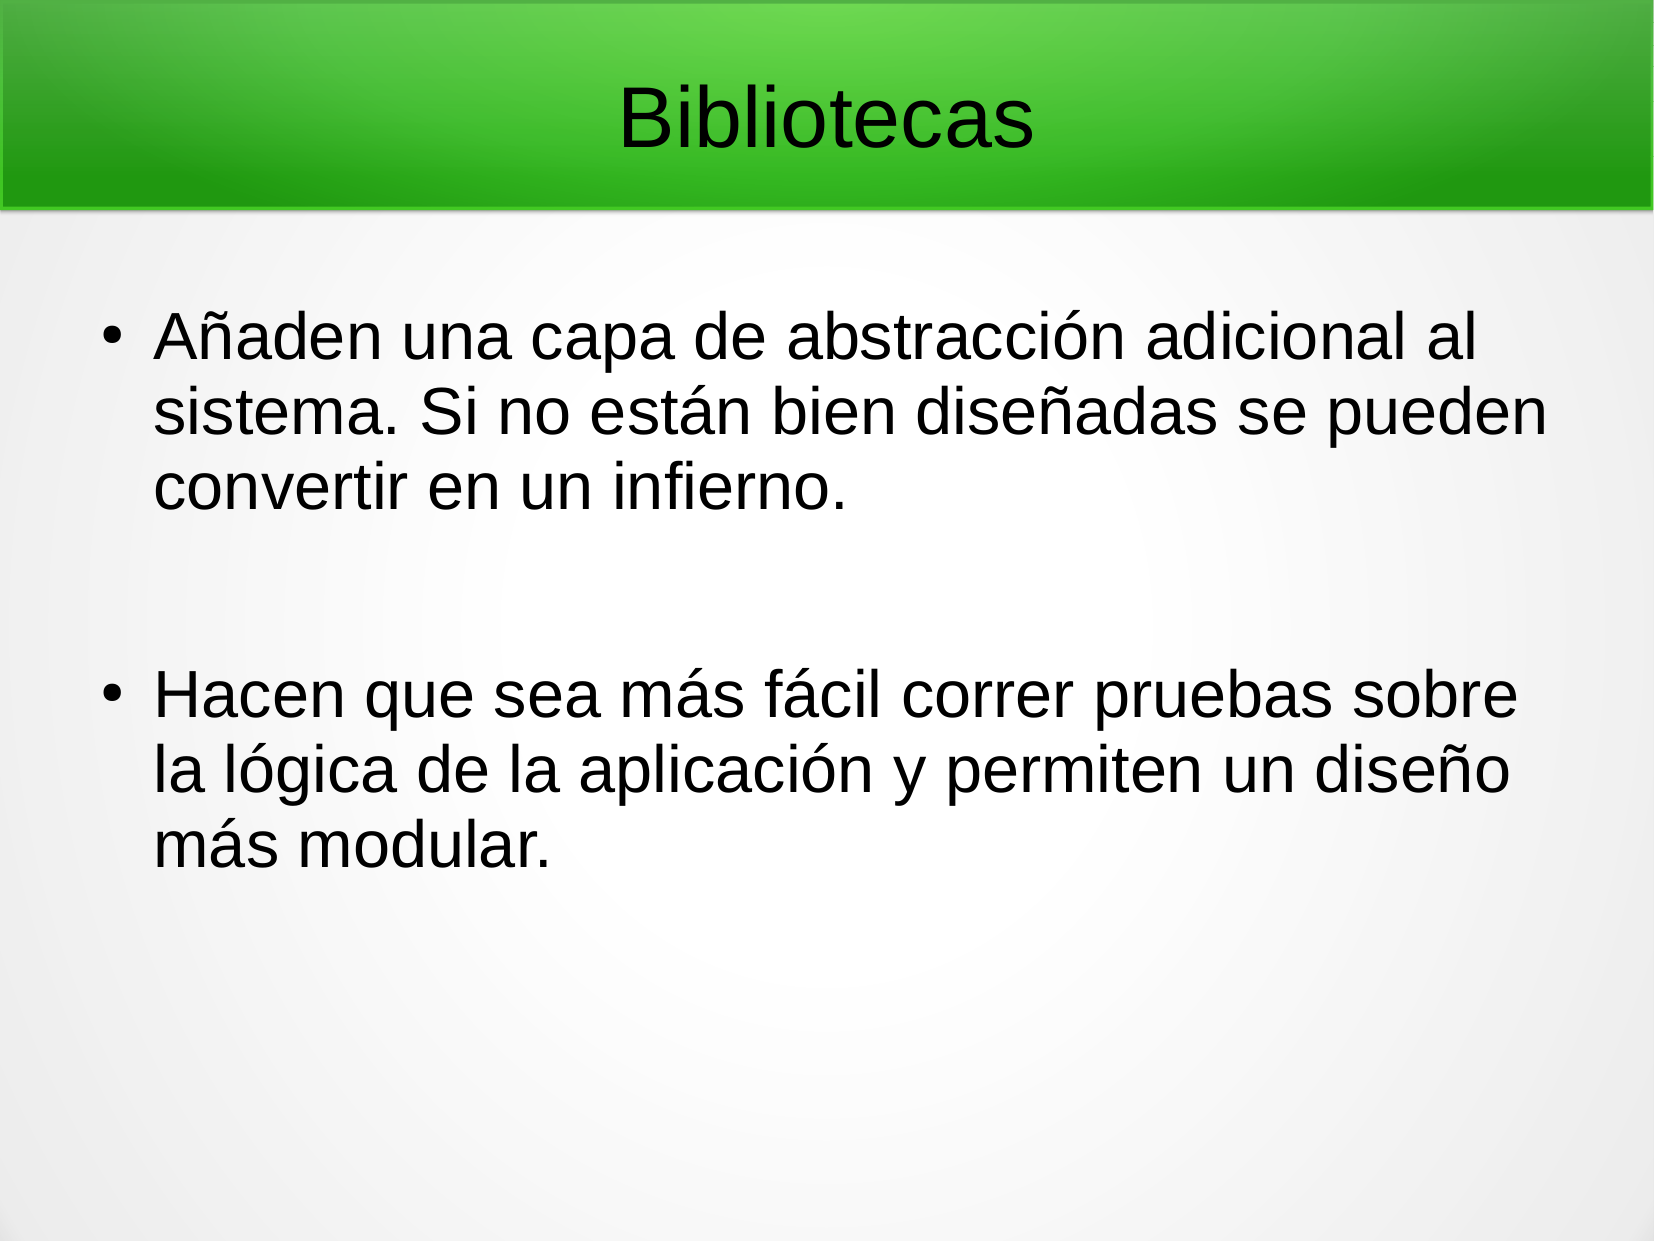

# Bibliotecas
Añaden una capa de abstracción adicional al sistema. Si no están bien diseñadas se pueden convertir en un infierno.
Hacen que sea más fácil correr pruebas sobre la lógica de la aplicación y permiten un diseño más modular.